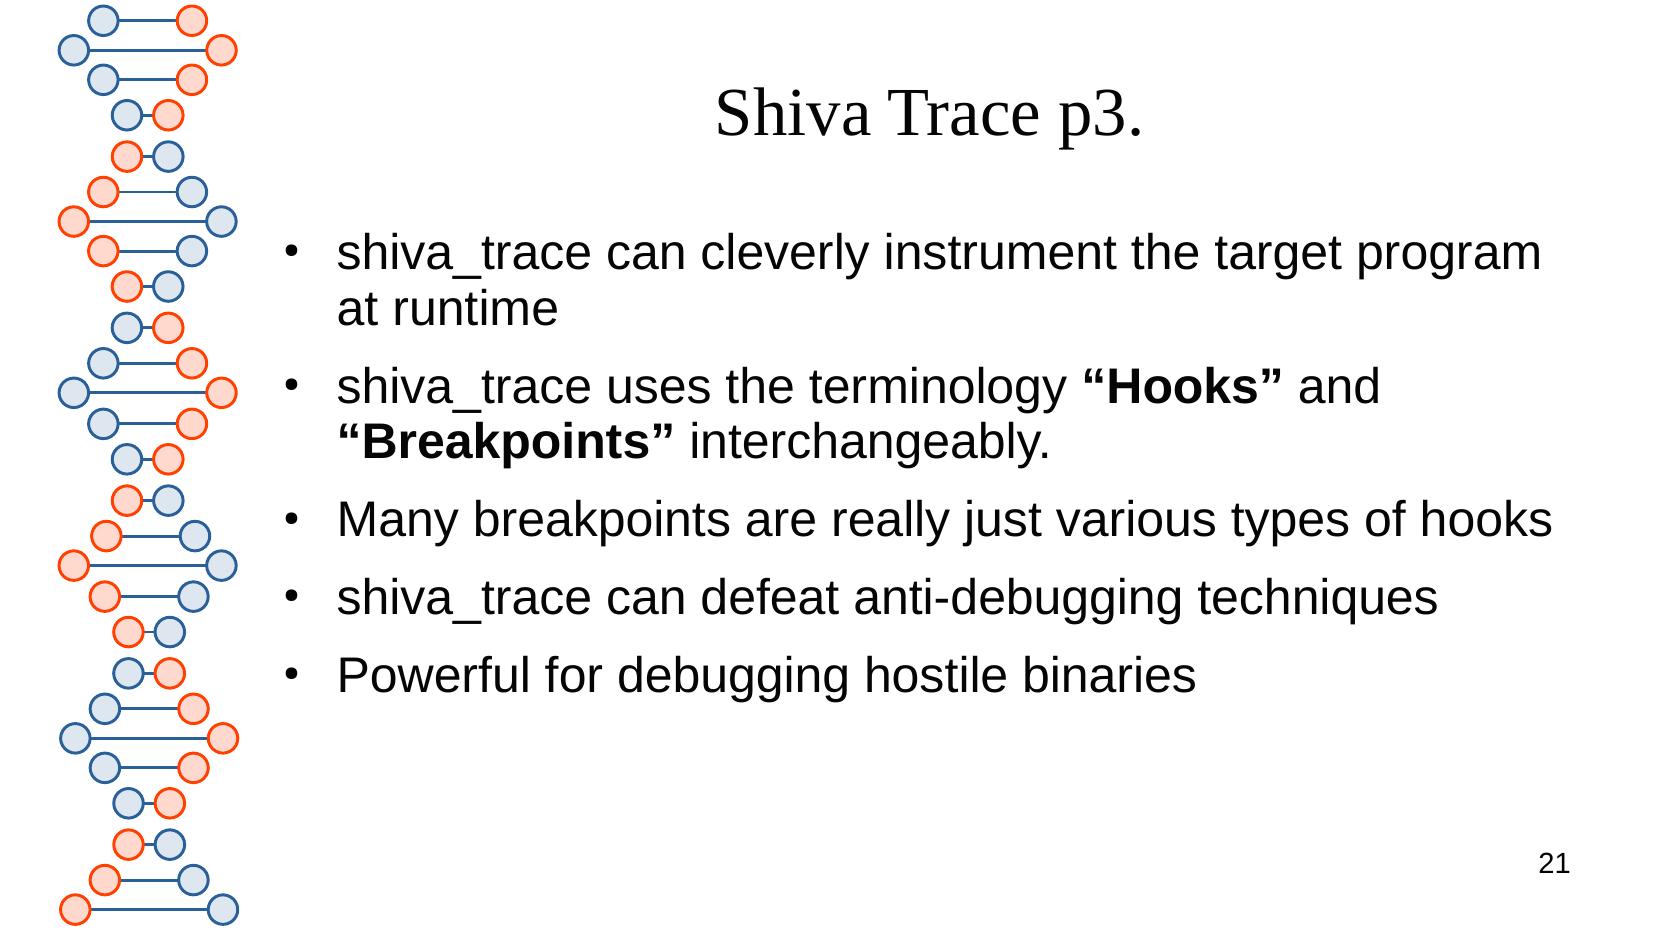

# Shiva Trace p3.
shiva_trace can cleverly instrument the target program at runtime
shiva_trace uses the terminology “Hooks” and “Breakpoints” interchangeably.
Many breakpoints are really just various types of hooks
shiva_trace can defeat anti-debugging techniques
Powerful for debugging hostile binaries
21